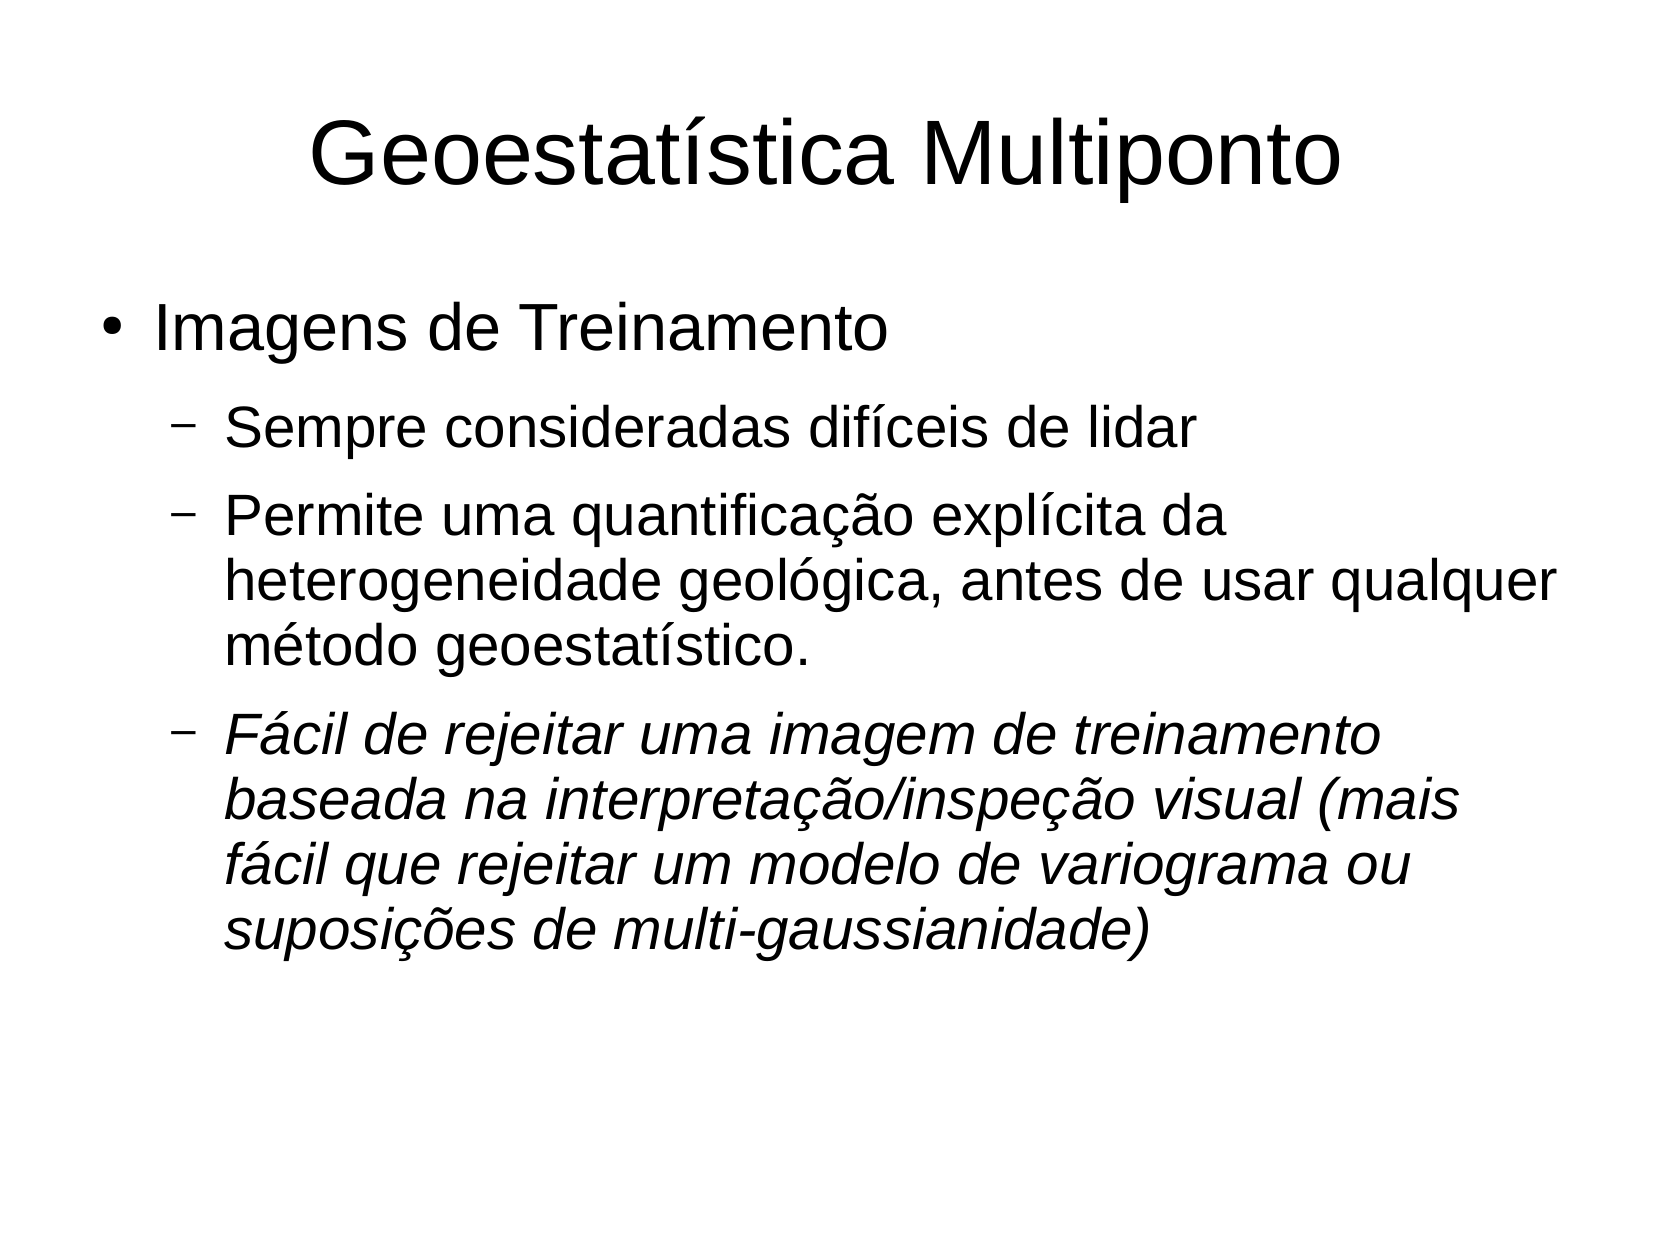

# Geoestatística Multiponto
Imagens de Treinamento
Sempre consideradas difíceis de lidar
Permite uma quantificação explícita da heterogeneidade geológica, antes de usar qualquer método geoestatístico.
Fácil de rejeitar uma imagem de treinamento baseada na interpretação/inspeção visual (mais fácil que rejeitar um modelo de variograma ou suposições de multi-gaussianidade)